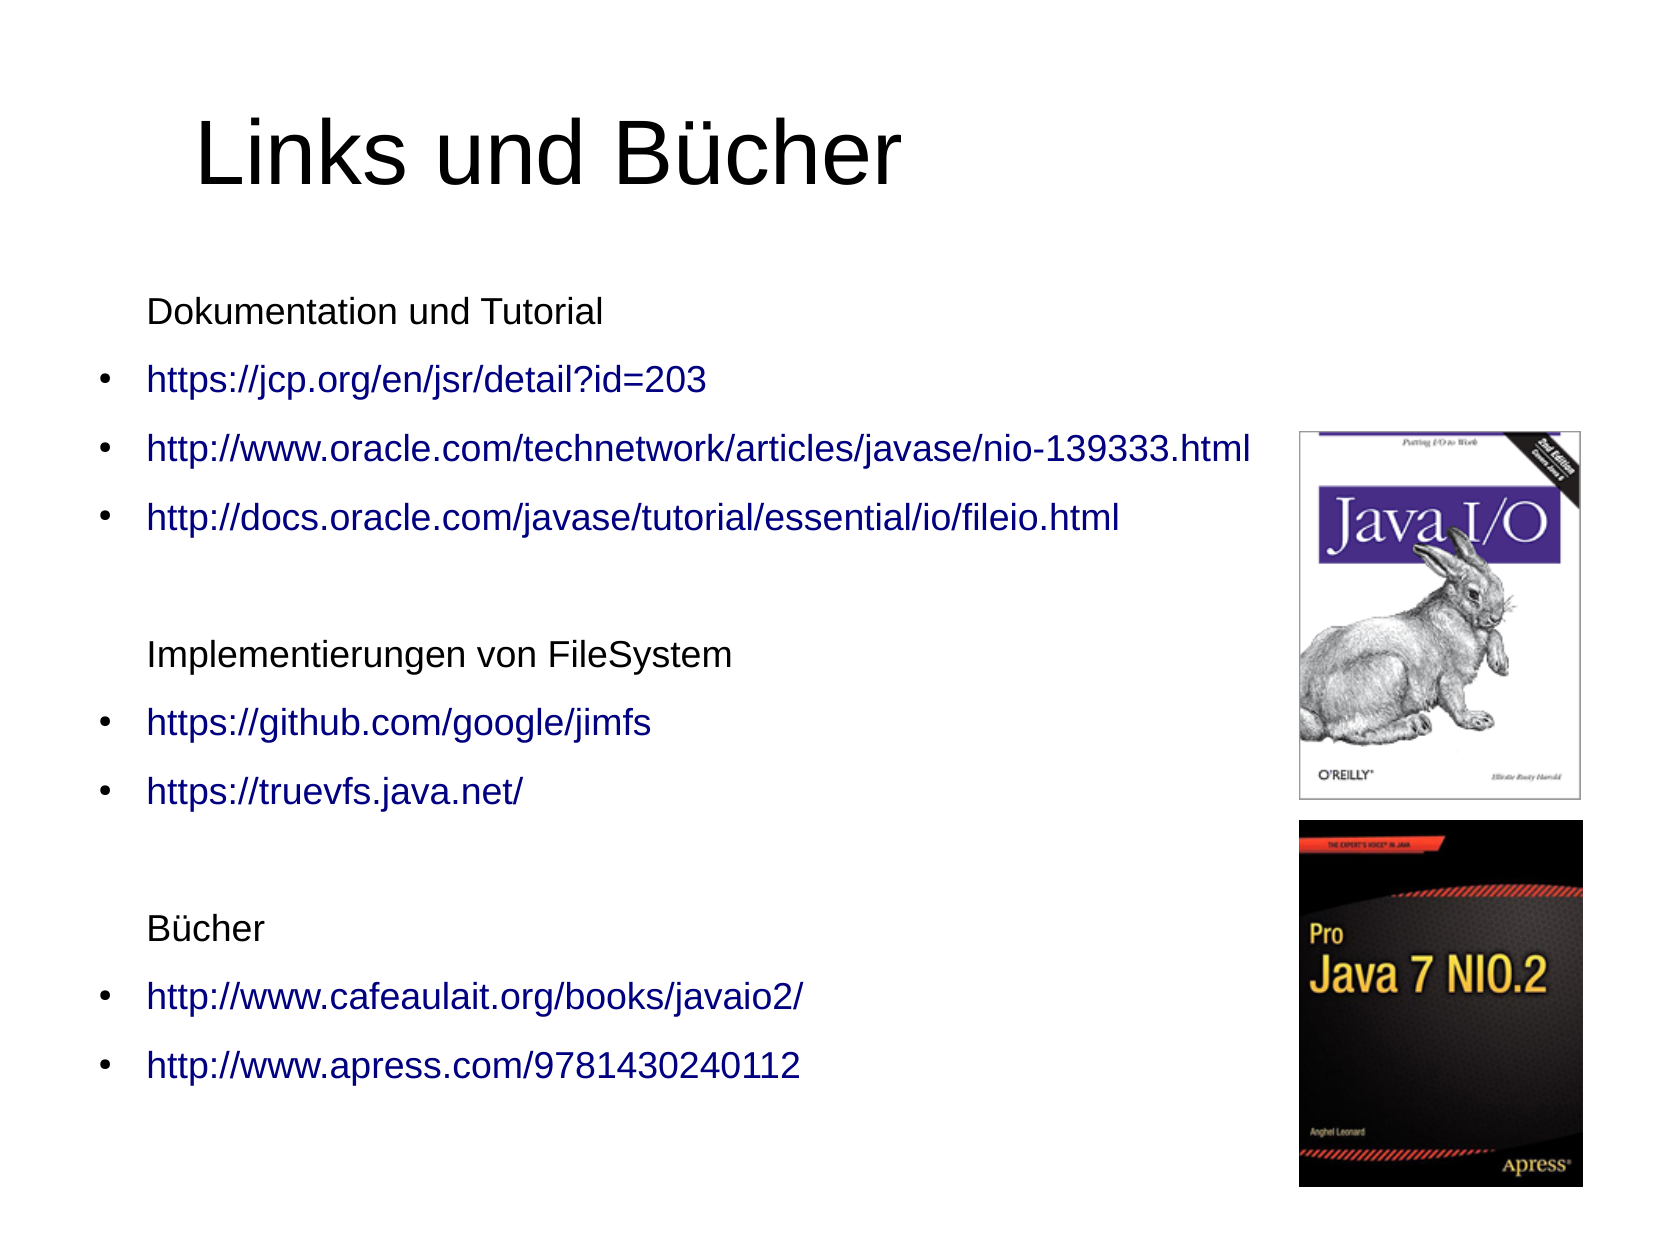

# Links und Bücher
Dokumentation und Tutorial
https://jcp.org/en/jsr/detail?id=203
http://www.oracle.com/technetwork/articles/javase/nio-139333.html
http://docs.oracle.com/javase/tutorial/essential/io/fileio.html
Implementierungen von FileSystem
https://github.com/google/jimfs
https://truevfs.java.net/
Bücher
http://www.cafeaulait.org/books/javaio2/
http://www.apress.com/9781430240112